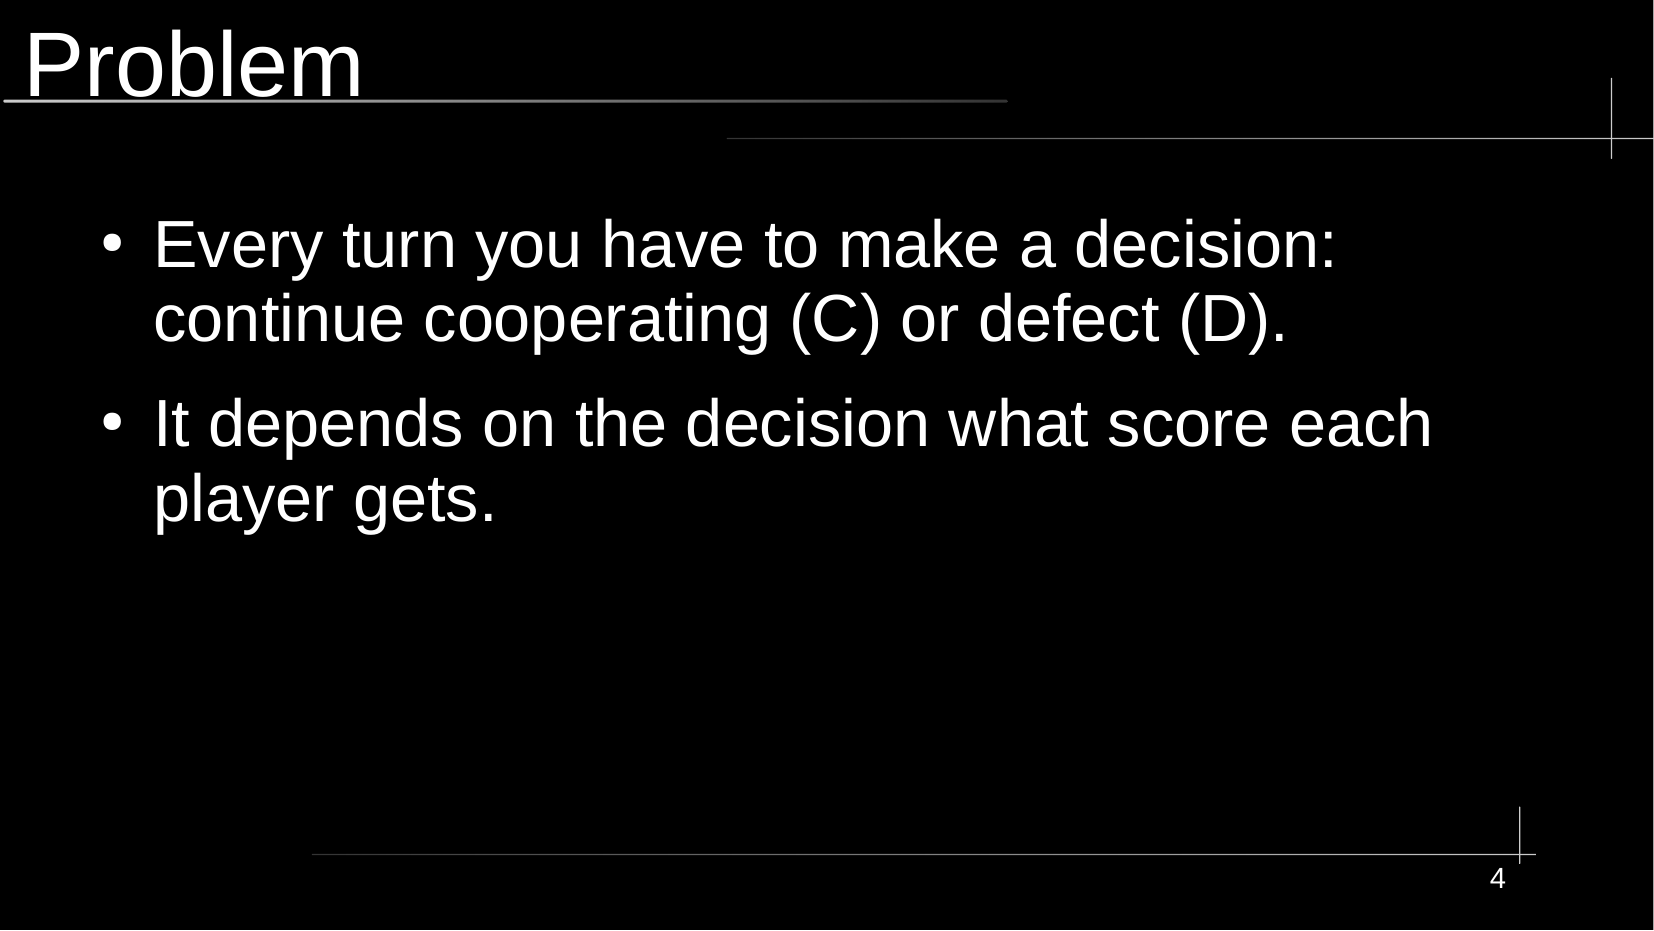

# Problem
Every turn you have to make a decision: continue cooperating (C) or defect (D).
It depends on the decision what score each player gets.
4